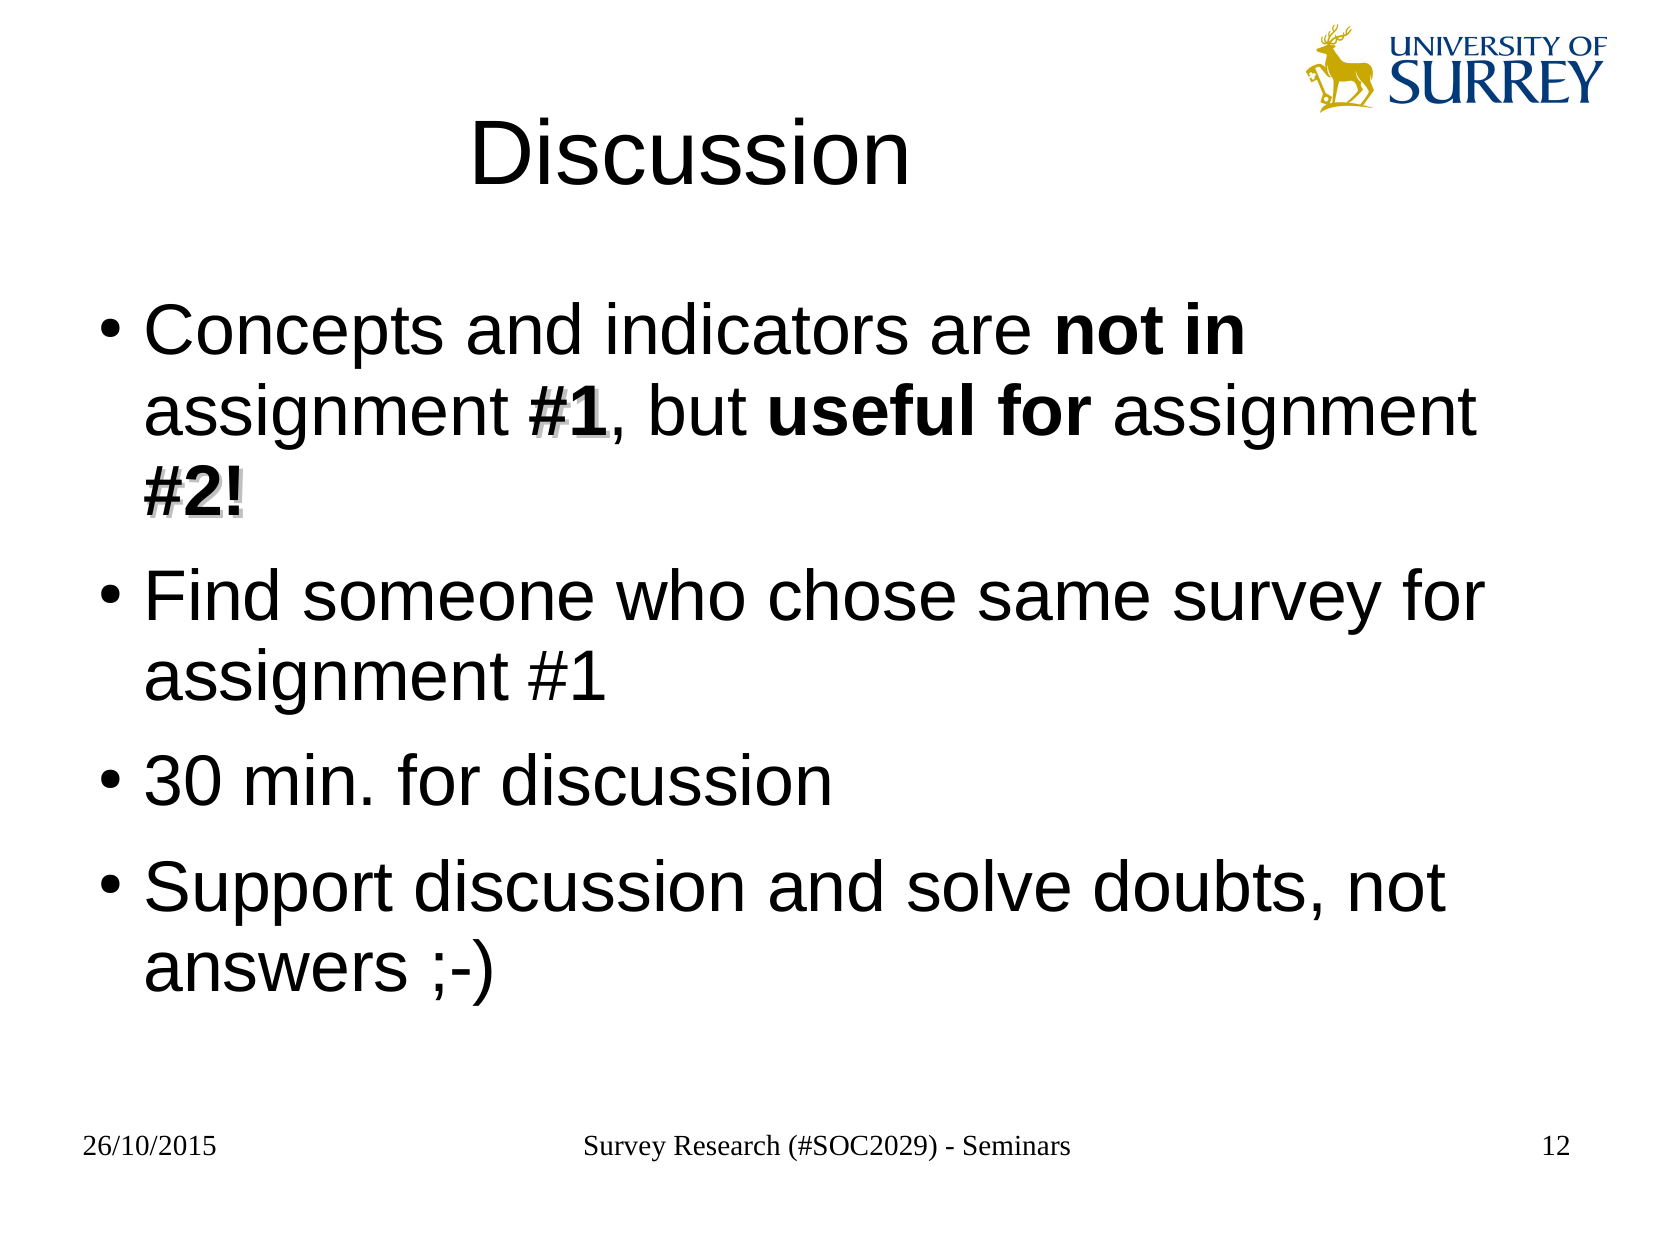

# Discussion
Concepts and indicators are not in assignment #1, but useful for assignment #2!
Find someone who chose same survey for assignment #1
30 min. for discussion
Support discussion and solve doubts, not answers ;-)
05/10/2015
12